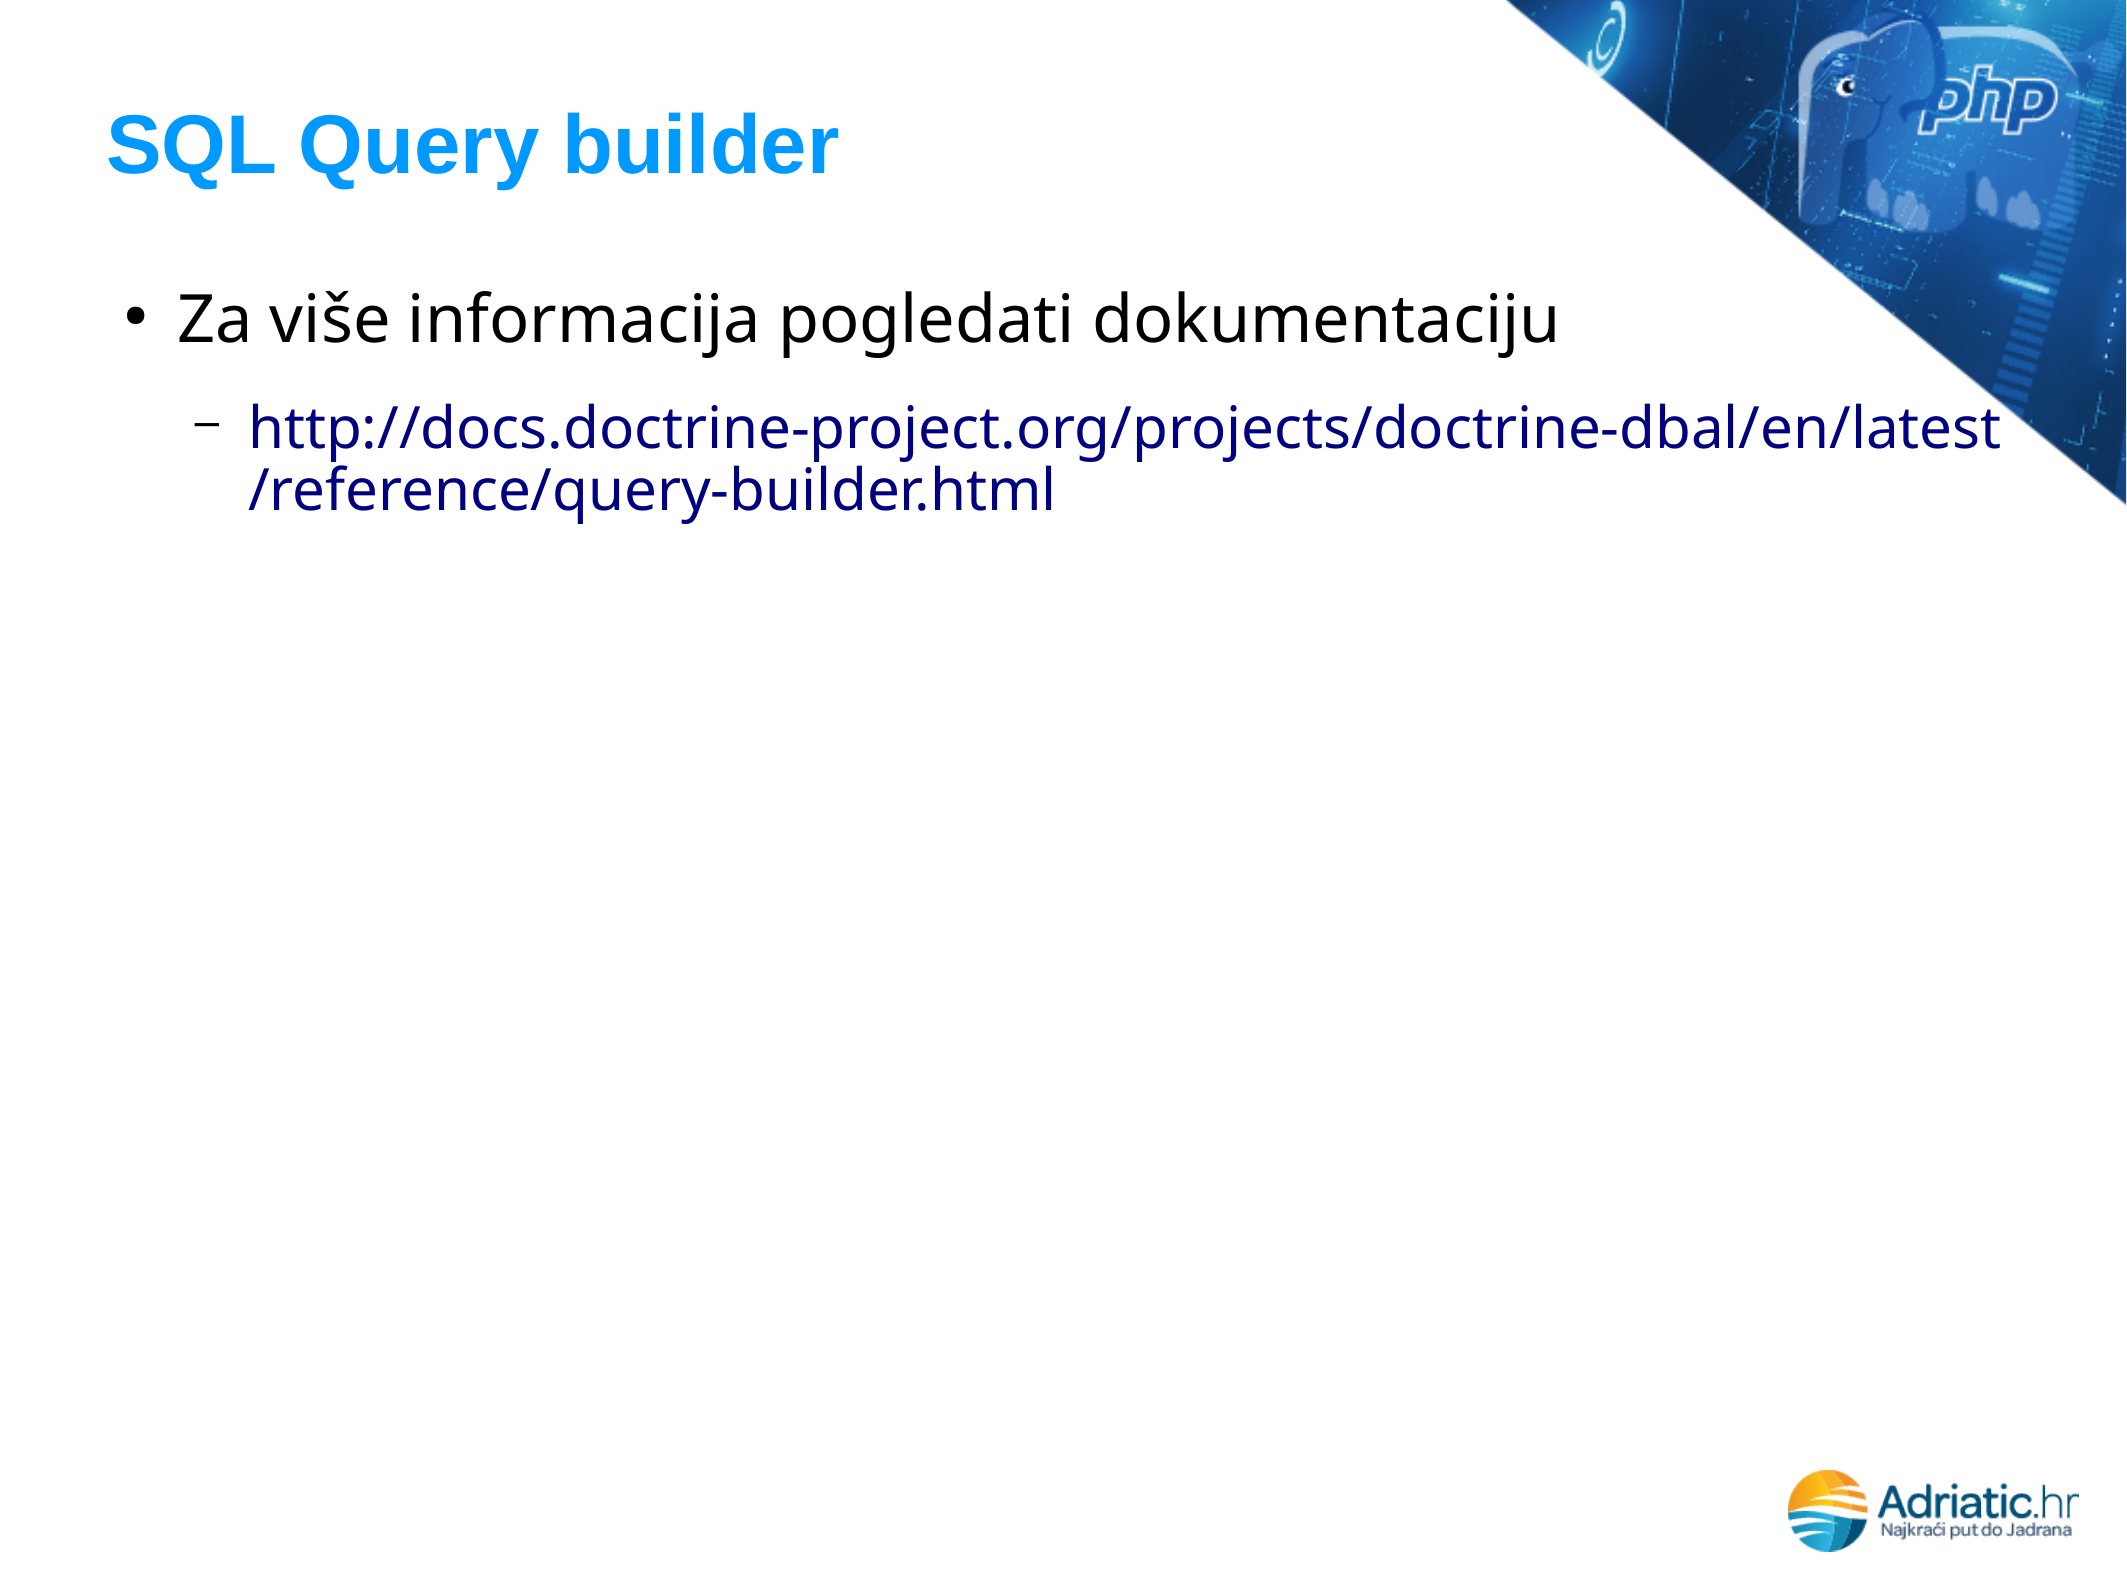

# SQL Query builder
Za više informacija pogledati dokumentaciju
http://docs.doctrine-project.org/projects/doctrine-dbal/en/latest/reference/query-builder.html